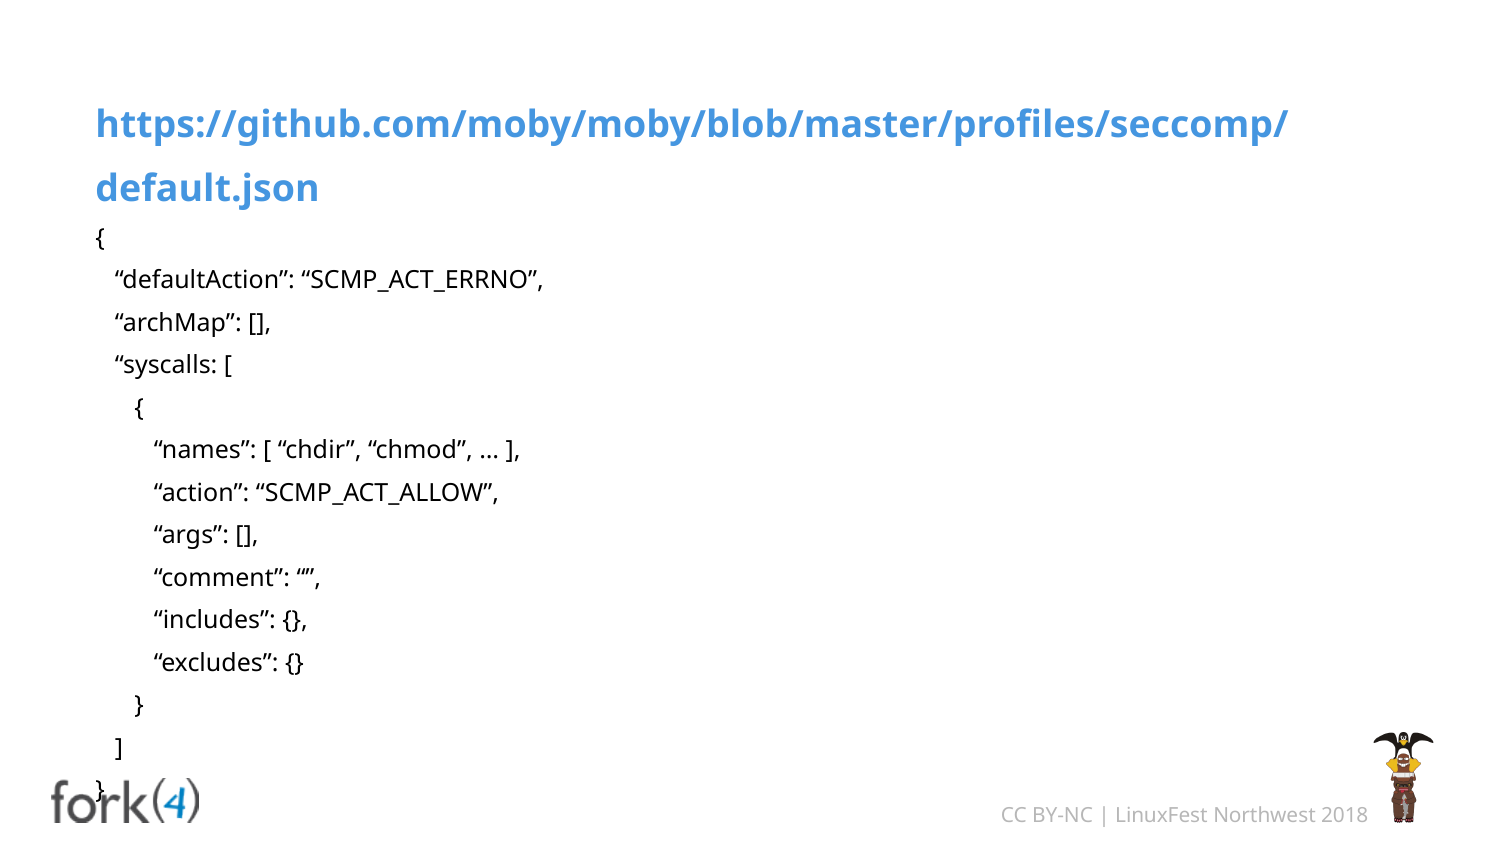

# https://github.com/moby/moby/blob/master/profiles/seccomp/default.json { “defaultAction”: “SCMP_ACT_ERRNO”, “archMap”: [], “syscalls: [ { “names”: [ “chdir”, “chmod”, … ], “action”: “SCMP_ACT_ALLOW”, “args”: [], “comment”: “”, “includes”: {}, “excludes”: {} } ] }